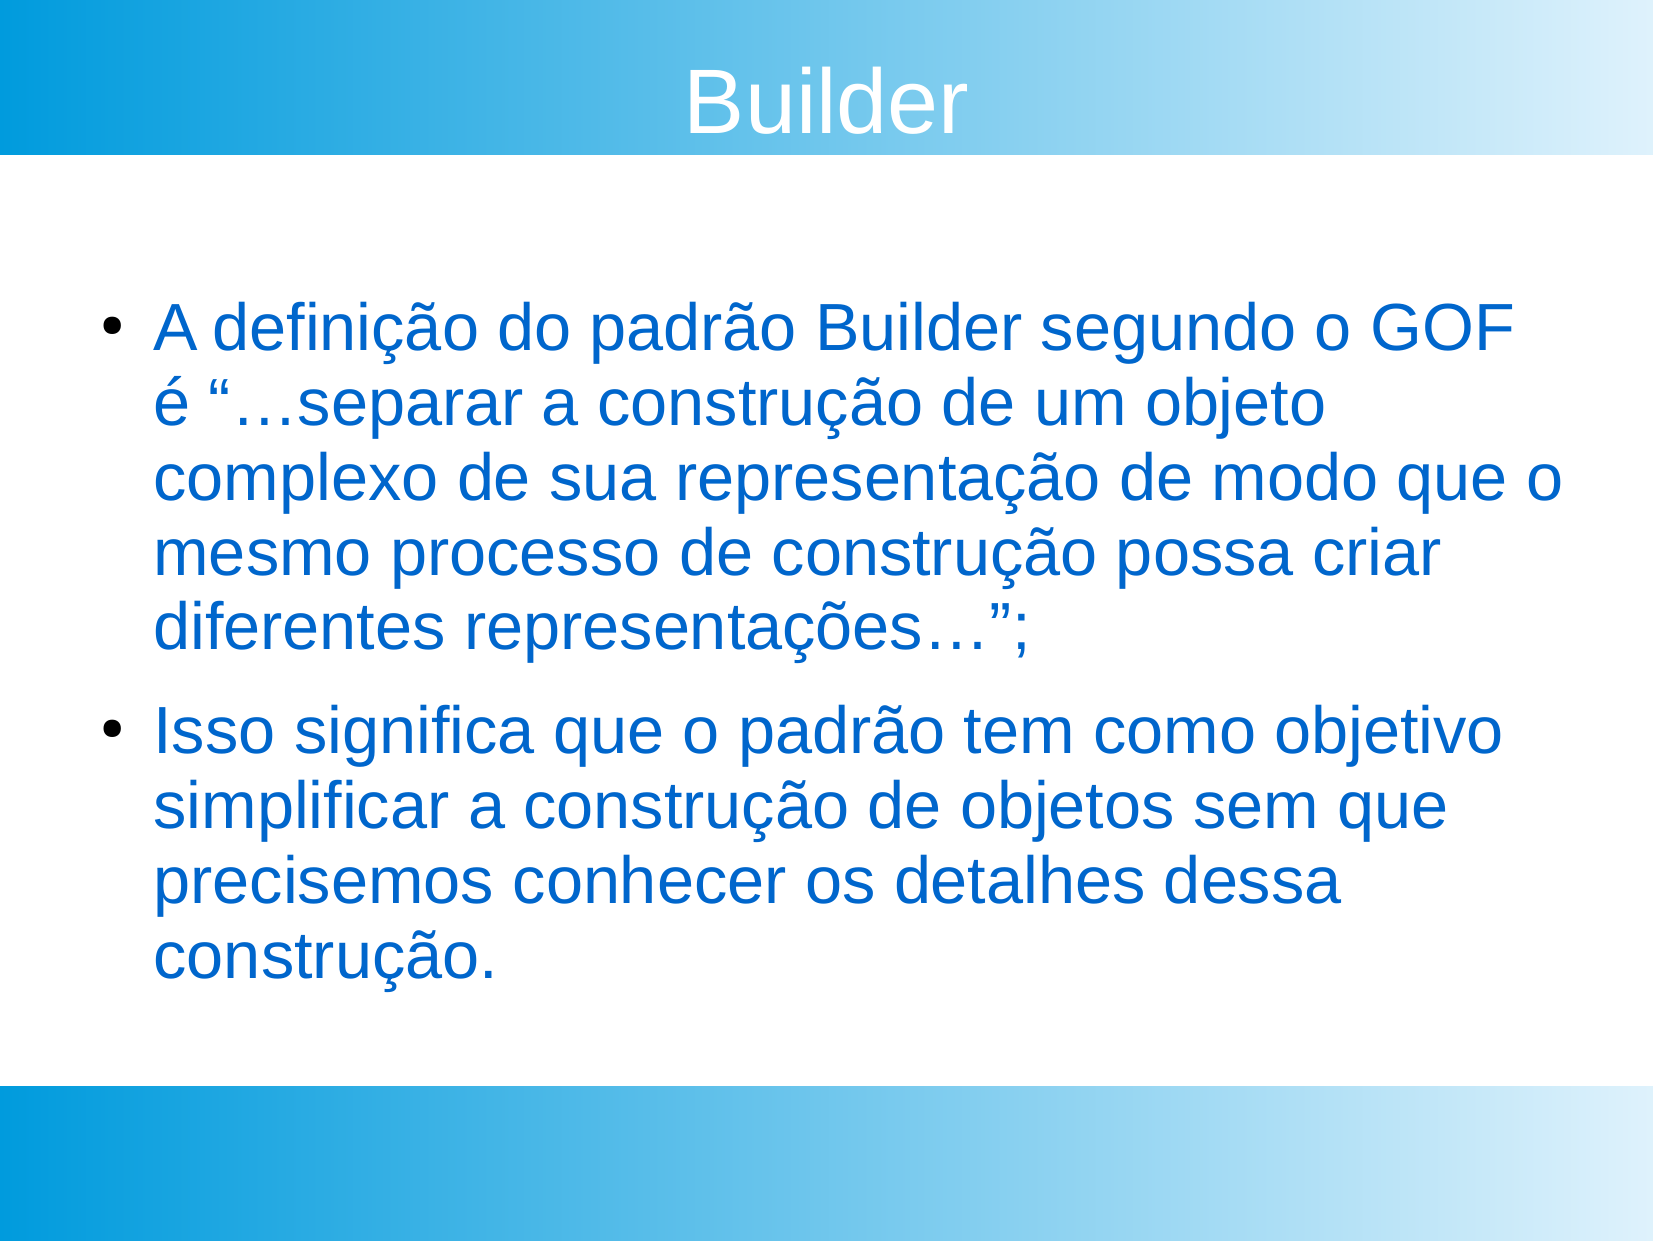

# Builder
A definição do padrão Builder segundo o GOF é “…separar a construção de um objeto complexo de sua representação de modo que o mesmo processo de construção possa criar diferentes representações…”;
Isso significa que o padrão tem como objetivo simplificar a construção de objetos sem que precisemos conhecer os detalhes dessa construção.